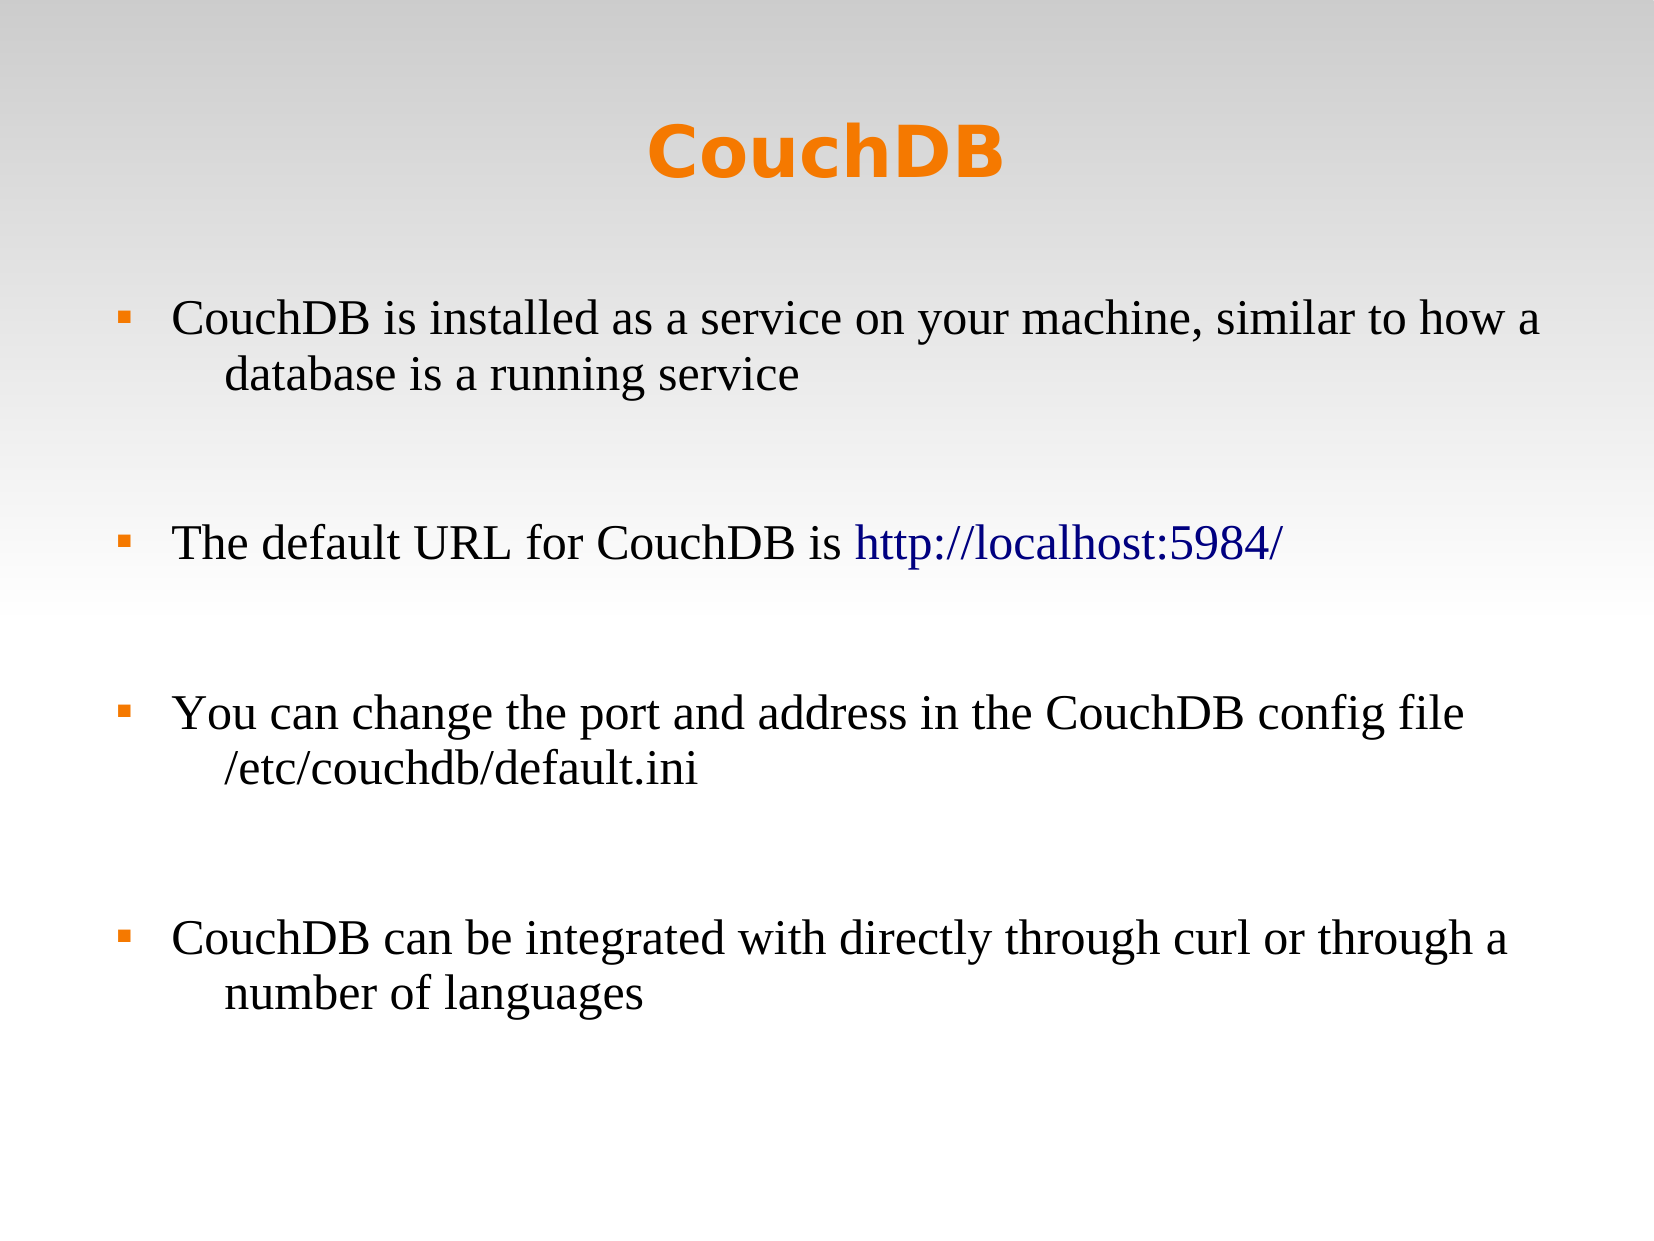

# CouchDB
CouchDB is installed as a service on your machine, similar to how a database is a running service
The default URL for CouchDB is http://localhost:5984/
You can change the port and address in the CouchDB config file
/etc/couchdb/default.ini
CouchDB can be integrated with directly through curl or through a number of languages